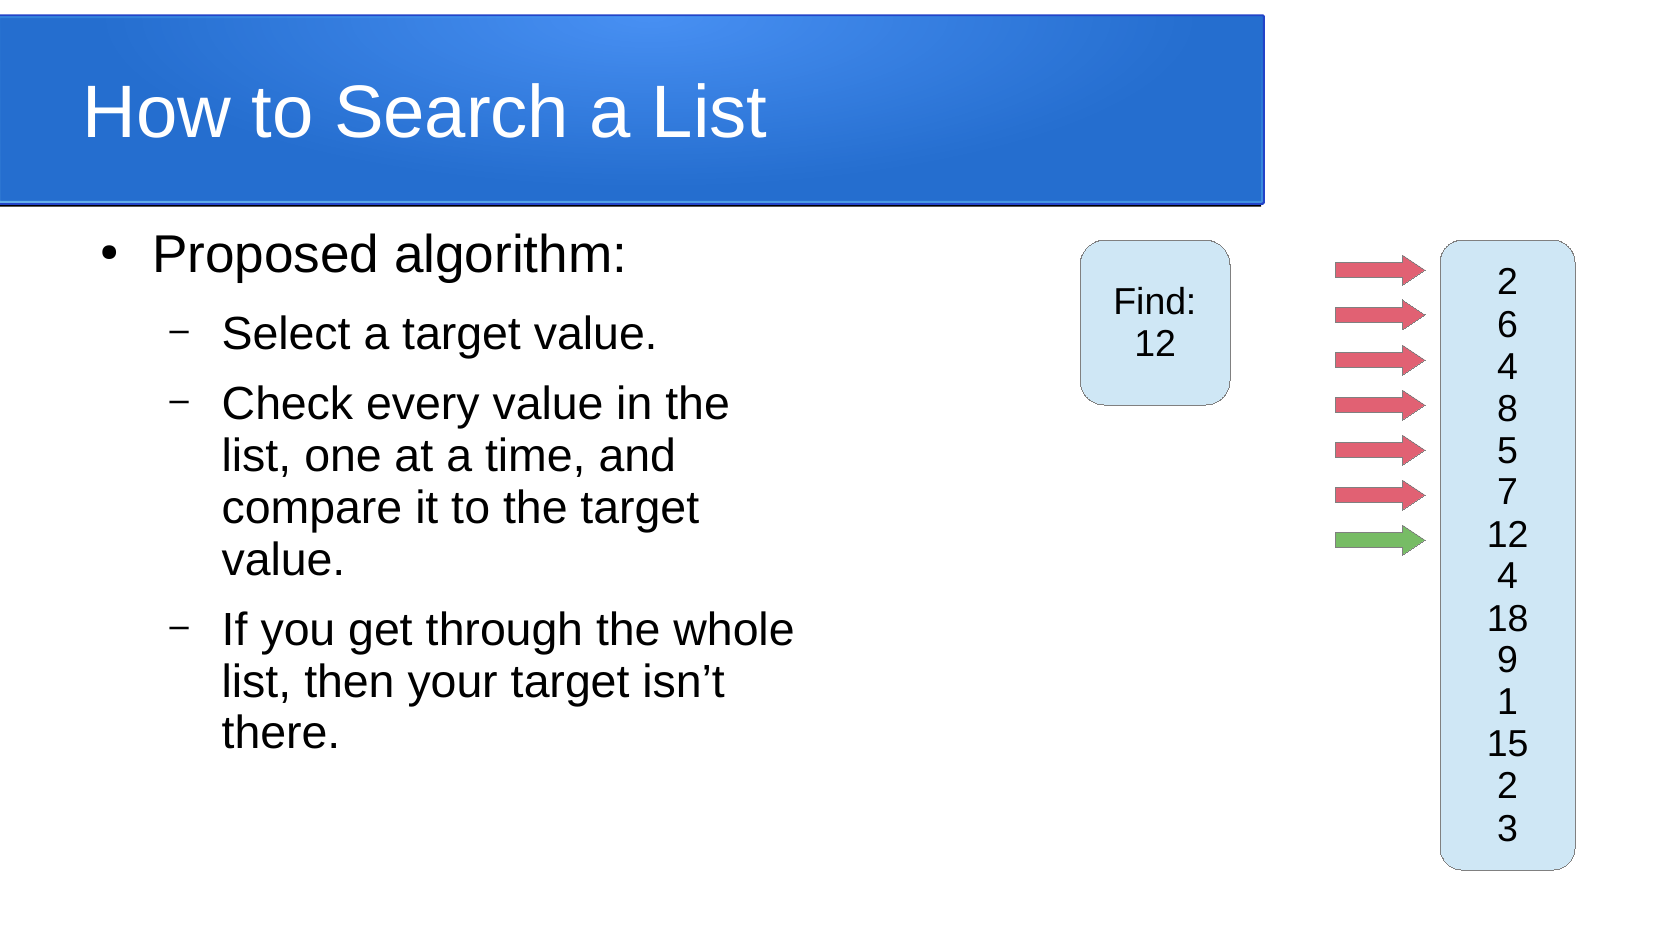

# How to Search a List
Proposed algorithm:
Select a target value.
Check every value in the list, one at a time, and compare it to the target value.
If you get through the whole list, then your target isn’t there.
Find:
12
2
6
4
8
5
7
12
4
18
9
1
15
2
3